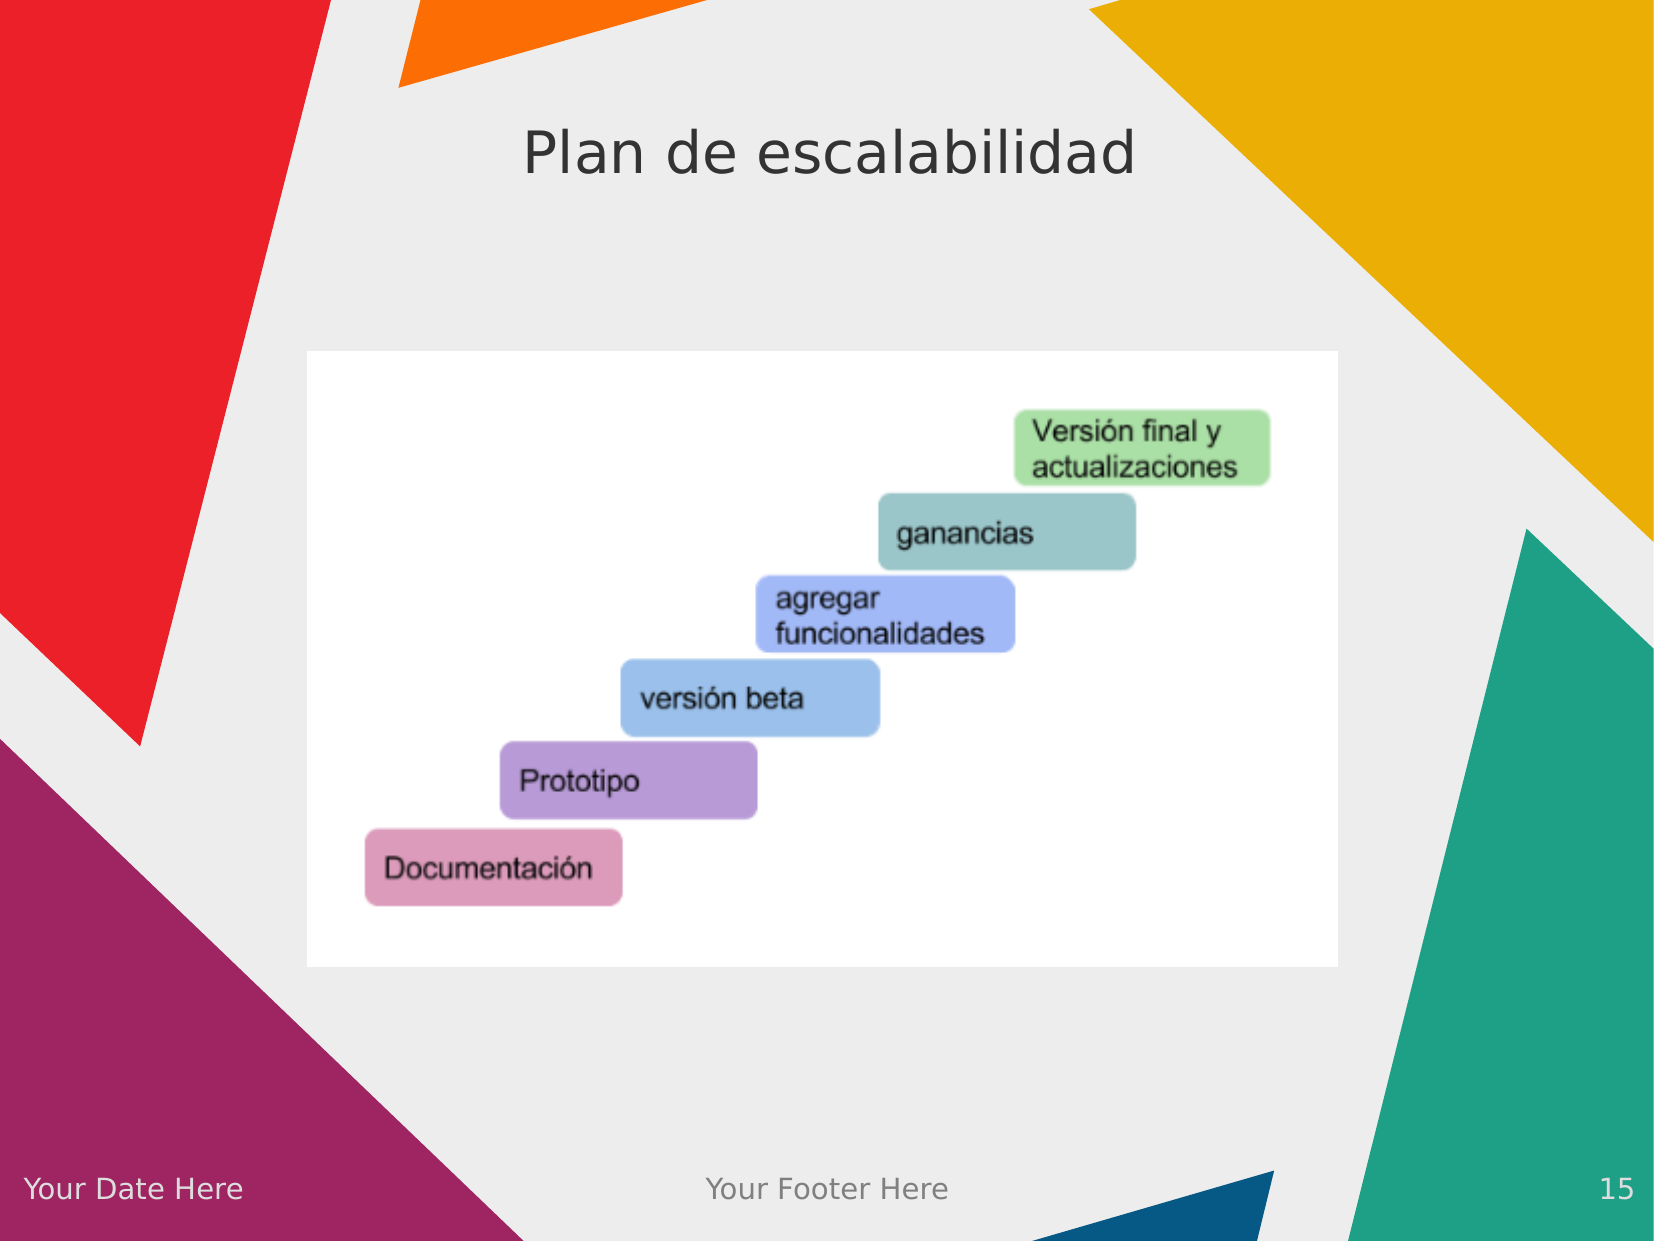

# Plan de escalabilidad
Your Date Here
Your Footer Here
15